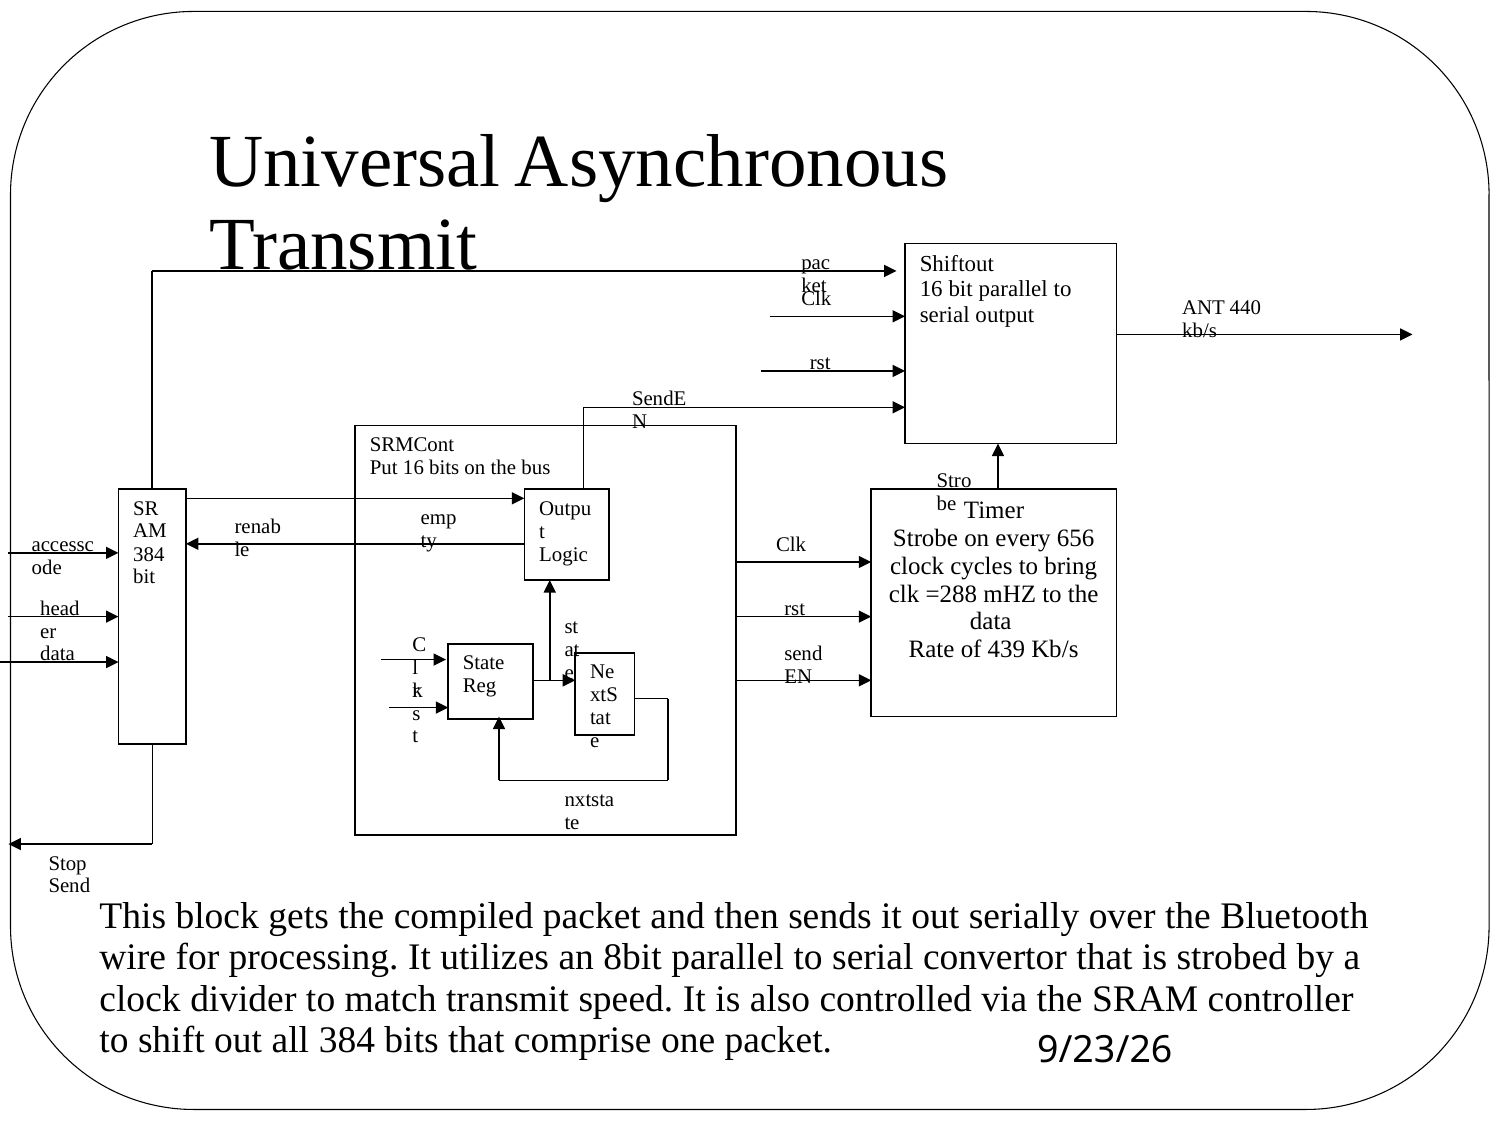

Universal Asynchronous Transmit
packet
Shiftout
16 bit parallel to serial output
Clk
ANT 440 kb/s
rst
SendEN
SRMCont
Put 16 bits on the bus
Strobe
SRAM
384bit
Output
Logic
Timer
Strobe on every 656 clock cycles to bring clk =288 mHZ to the data
Rate of 439 Kb/s
empty
renable
accesscode
Clk
header
rst
state
Clk
data
sendEN
StateReg
NextState
rst
nxtstate
Stop Send
This block gets the compiled packet and then sends it out serially over the Bluetooth wire for processing. It utilizes an 8bit parallel to serial convertor that is strobed by a clock divider to match transmit speed. It is also controlled via the SRAM controller to shift out all 384 bits that comprise one packet.